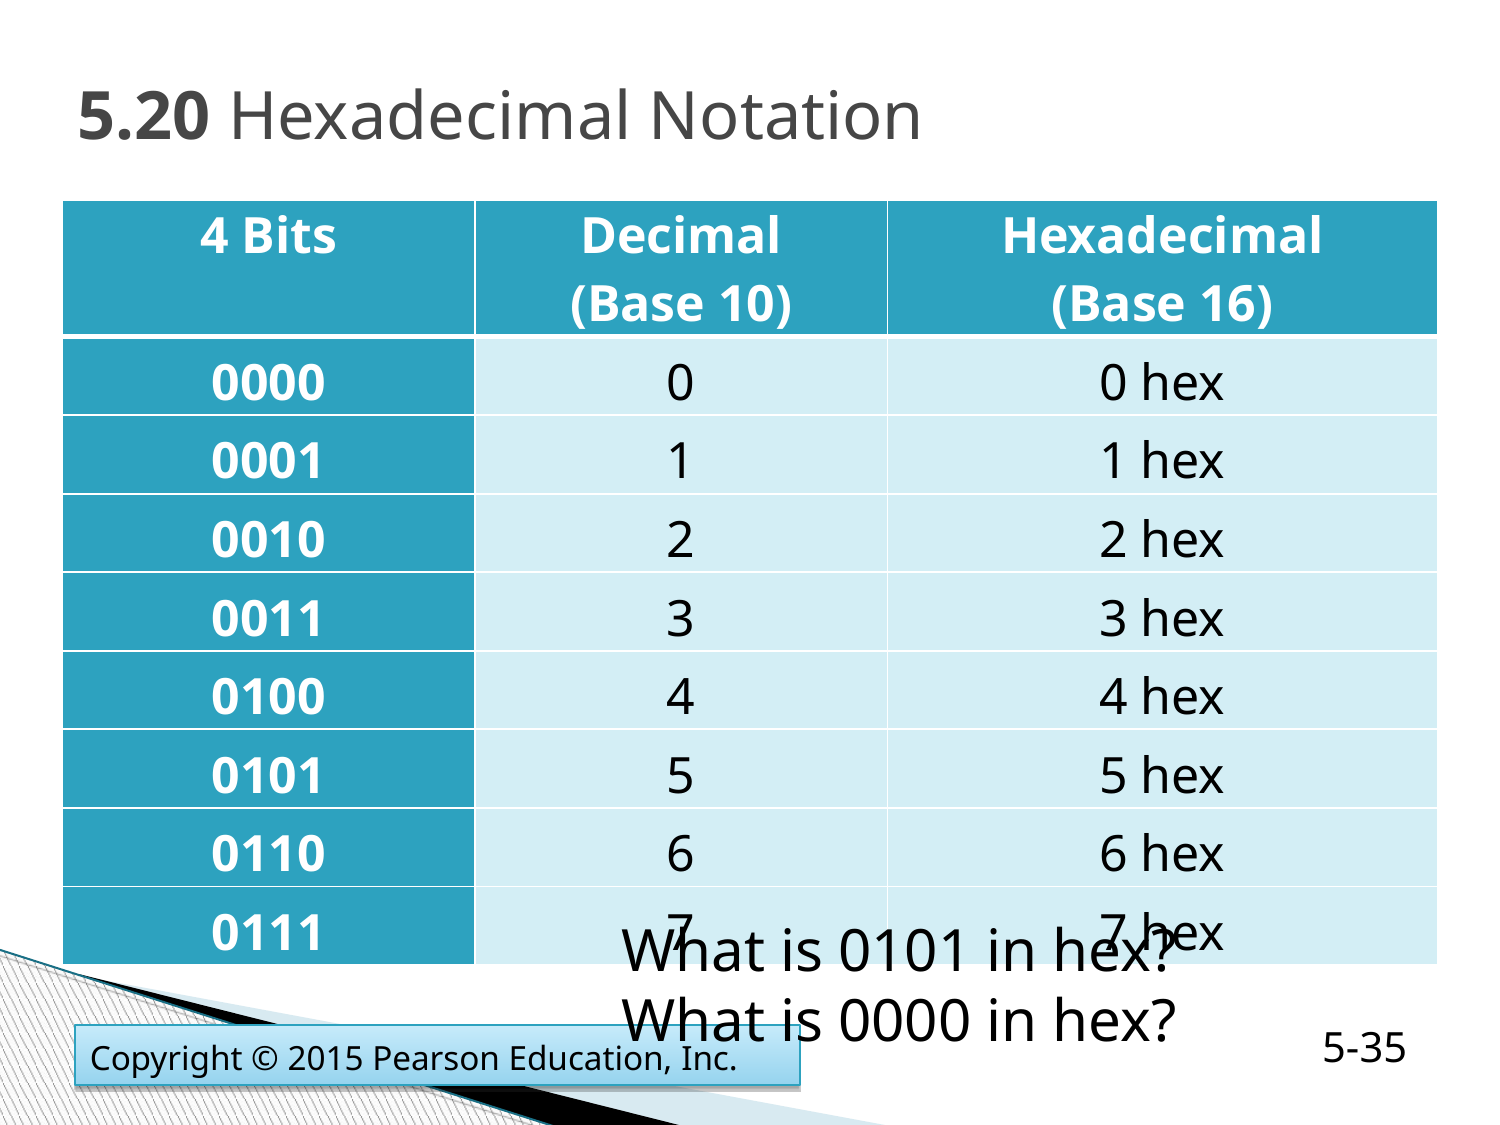

# 5.20 Hexadecimal Notation
| 4 Bits | Decimal (Base 10) | Hexadecimal (Base 16) |
| --- | --- | --- |
| 0000 | 0 | 0 hex |
| 0001 | 1 | 1 hex |
| 0010 | 2 | 2 hex |
| 0011 | 3 | 3 hex |
| 0100 | 4 | 4 hex |
| 0101 | 5 | 5 hex |
| 0110 | 6 | 6 hex |
| 0111 | 7 | 7 hex |
What is 0101 in hex?
What is 0000 in hex?
Copyright © 2015 Pearson Education, Inc.